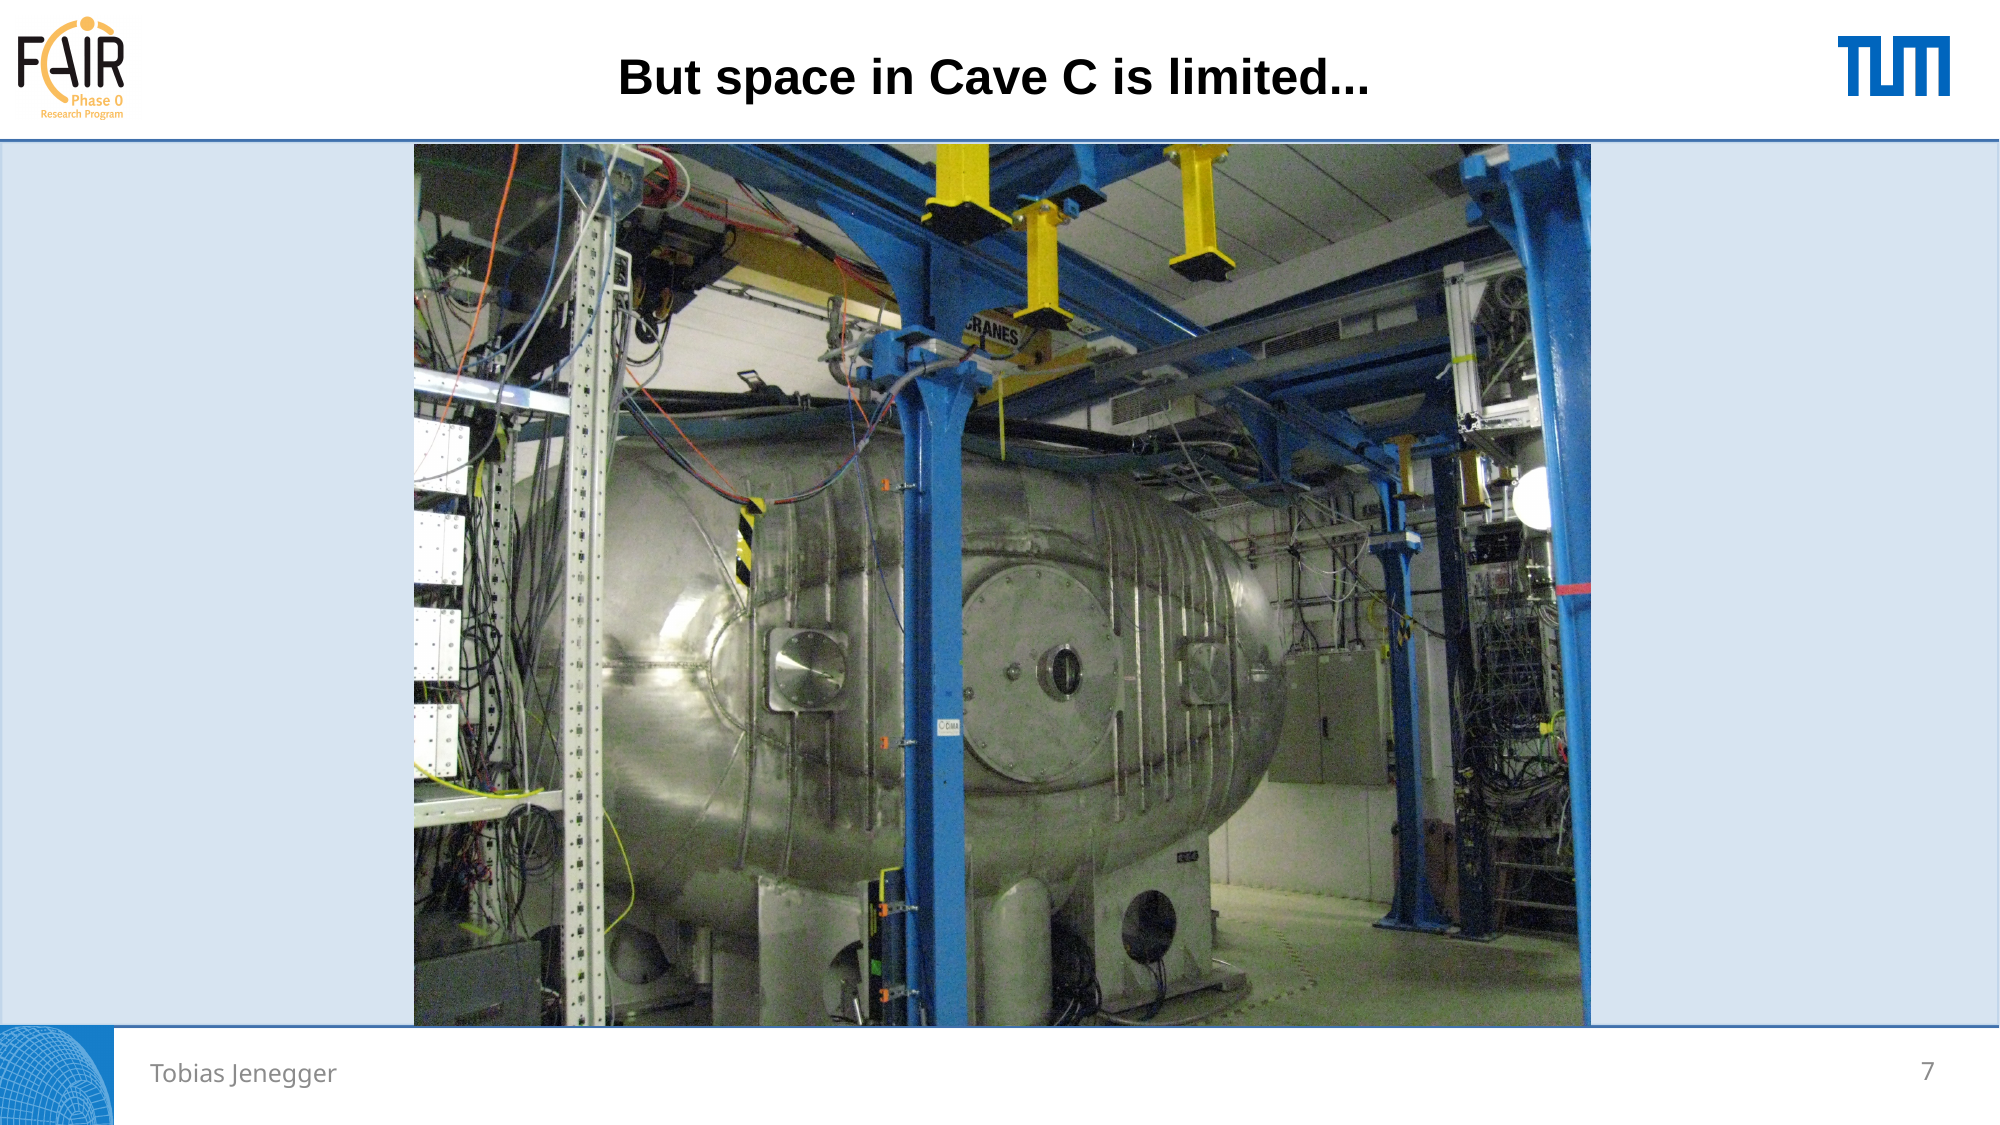

But space in Cave C is limited...
7